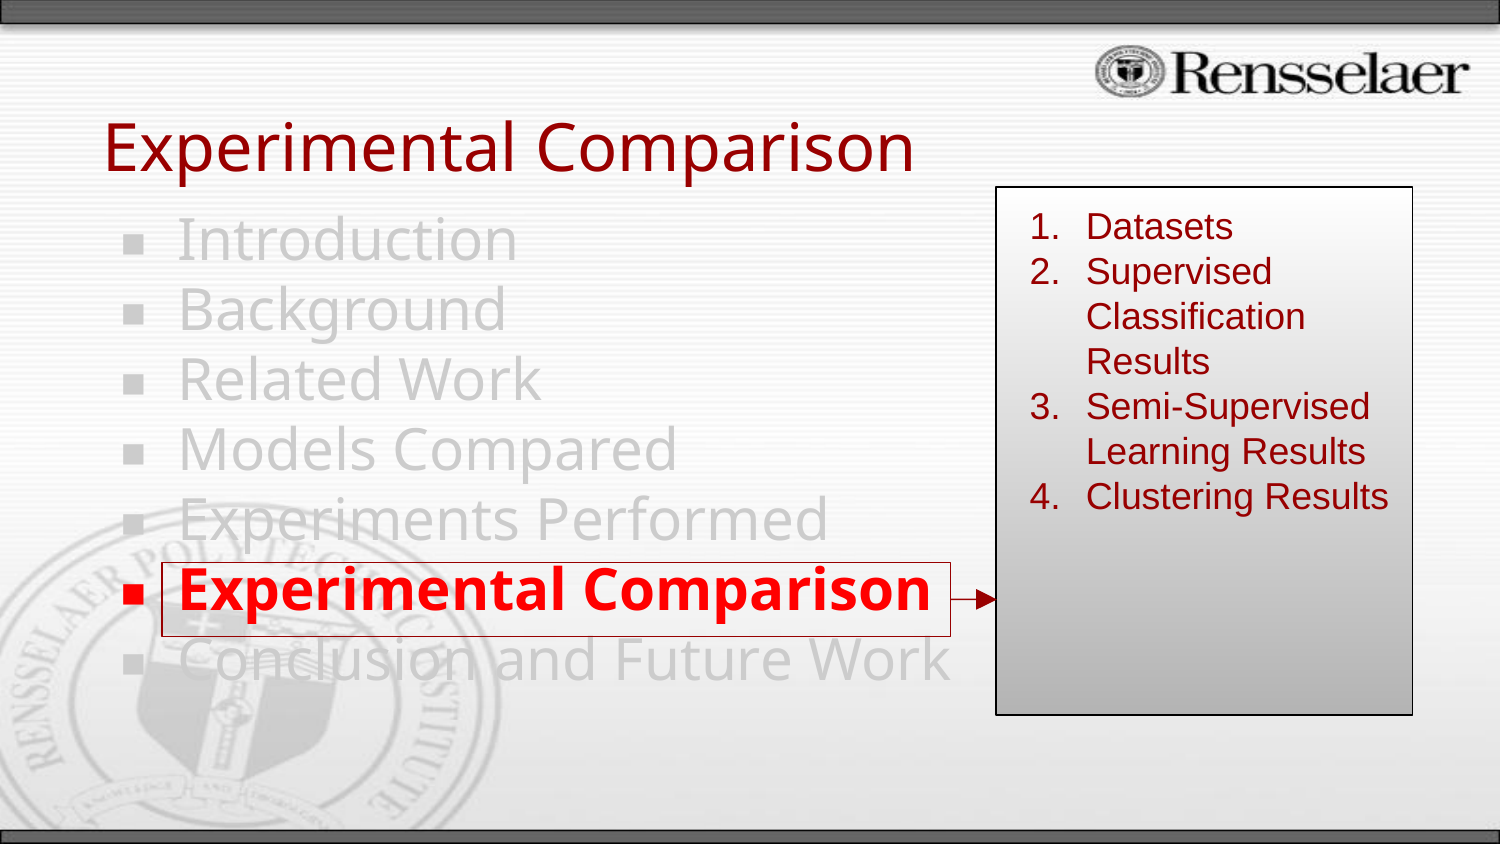

# Experimental Comparison
Introduction
Background
Related Work
Models Compared
Experiments Performed
Experimental Comparison
Conclusion and Future Work
Datasets
Supervised Classification Results
Semi-Supervised Learning Results
Clustering Results